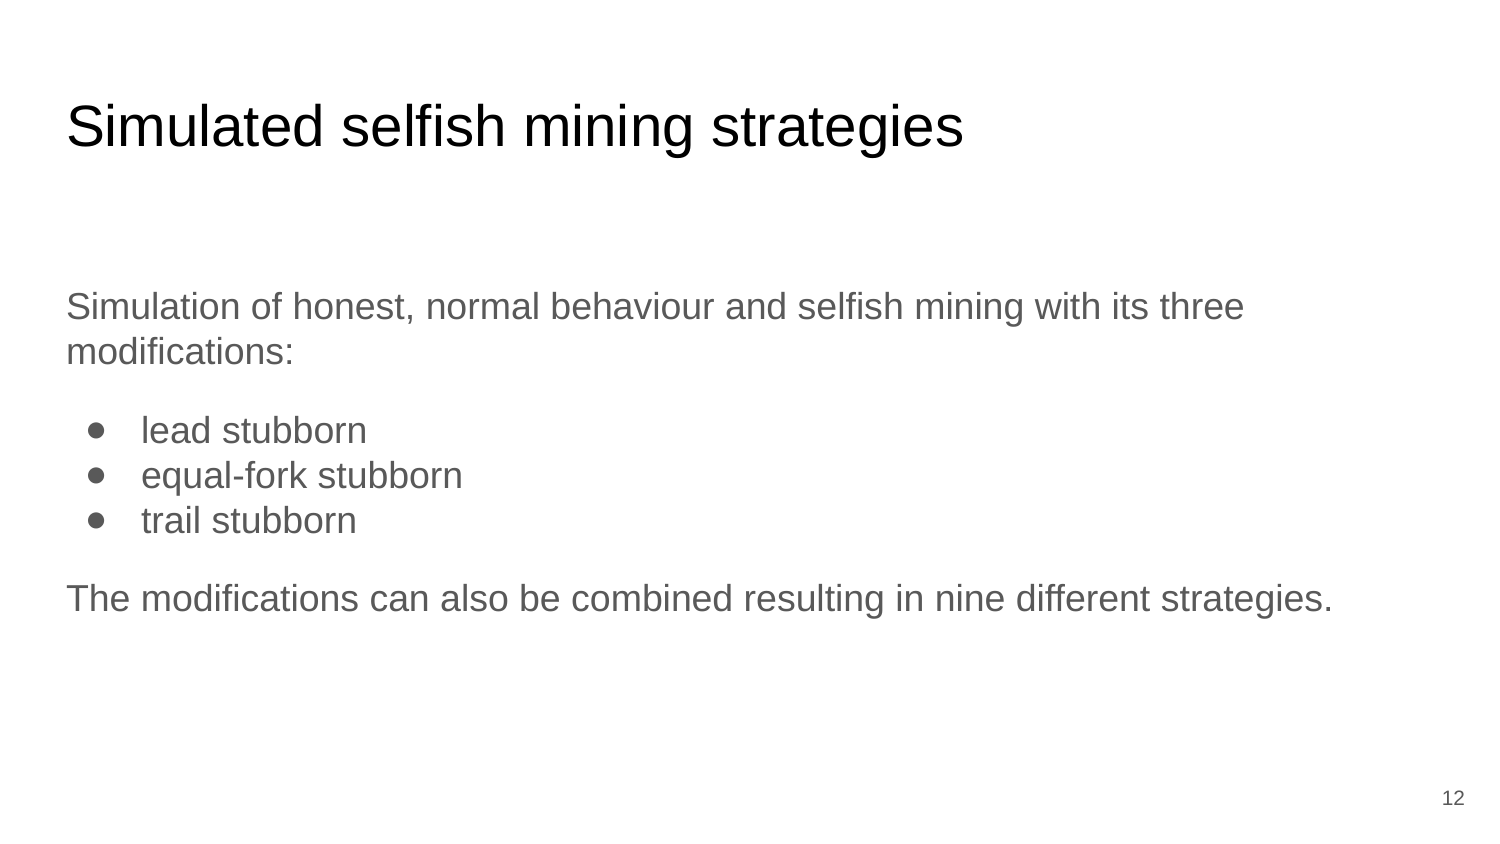

# Simulated selfish mining strategies
Simulation of honest, normal behaviour and selfish mining with its three modifications:
lead stubborn
equal-fork stubborn
trail stubborn
The modifications can also be combined resulting in nine different strategies.
12